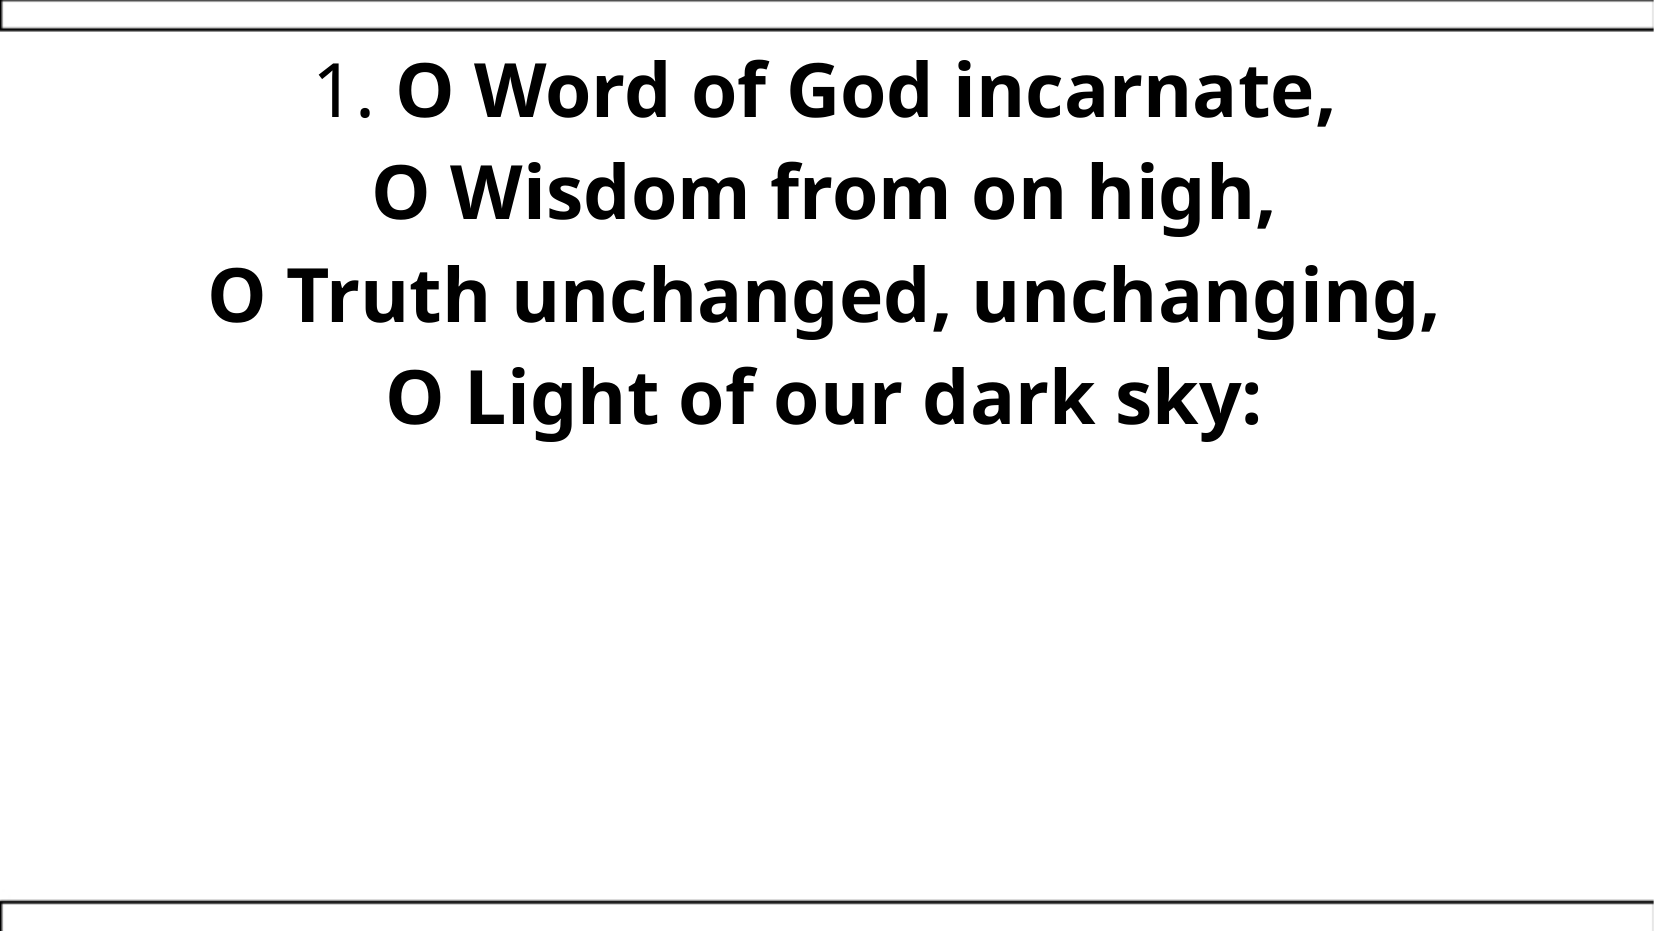

1. O Word of God incarnate,
O Wisdom from on high,
O Truth unchanged, unchanging,
O Light of our dark sky: